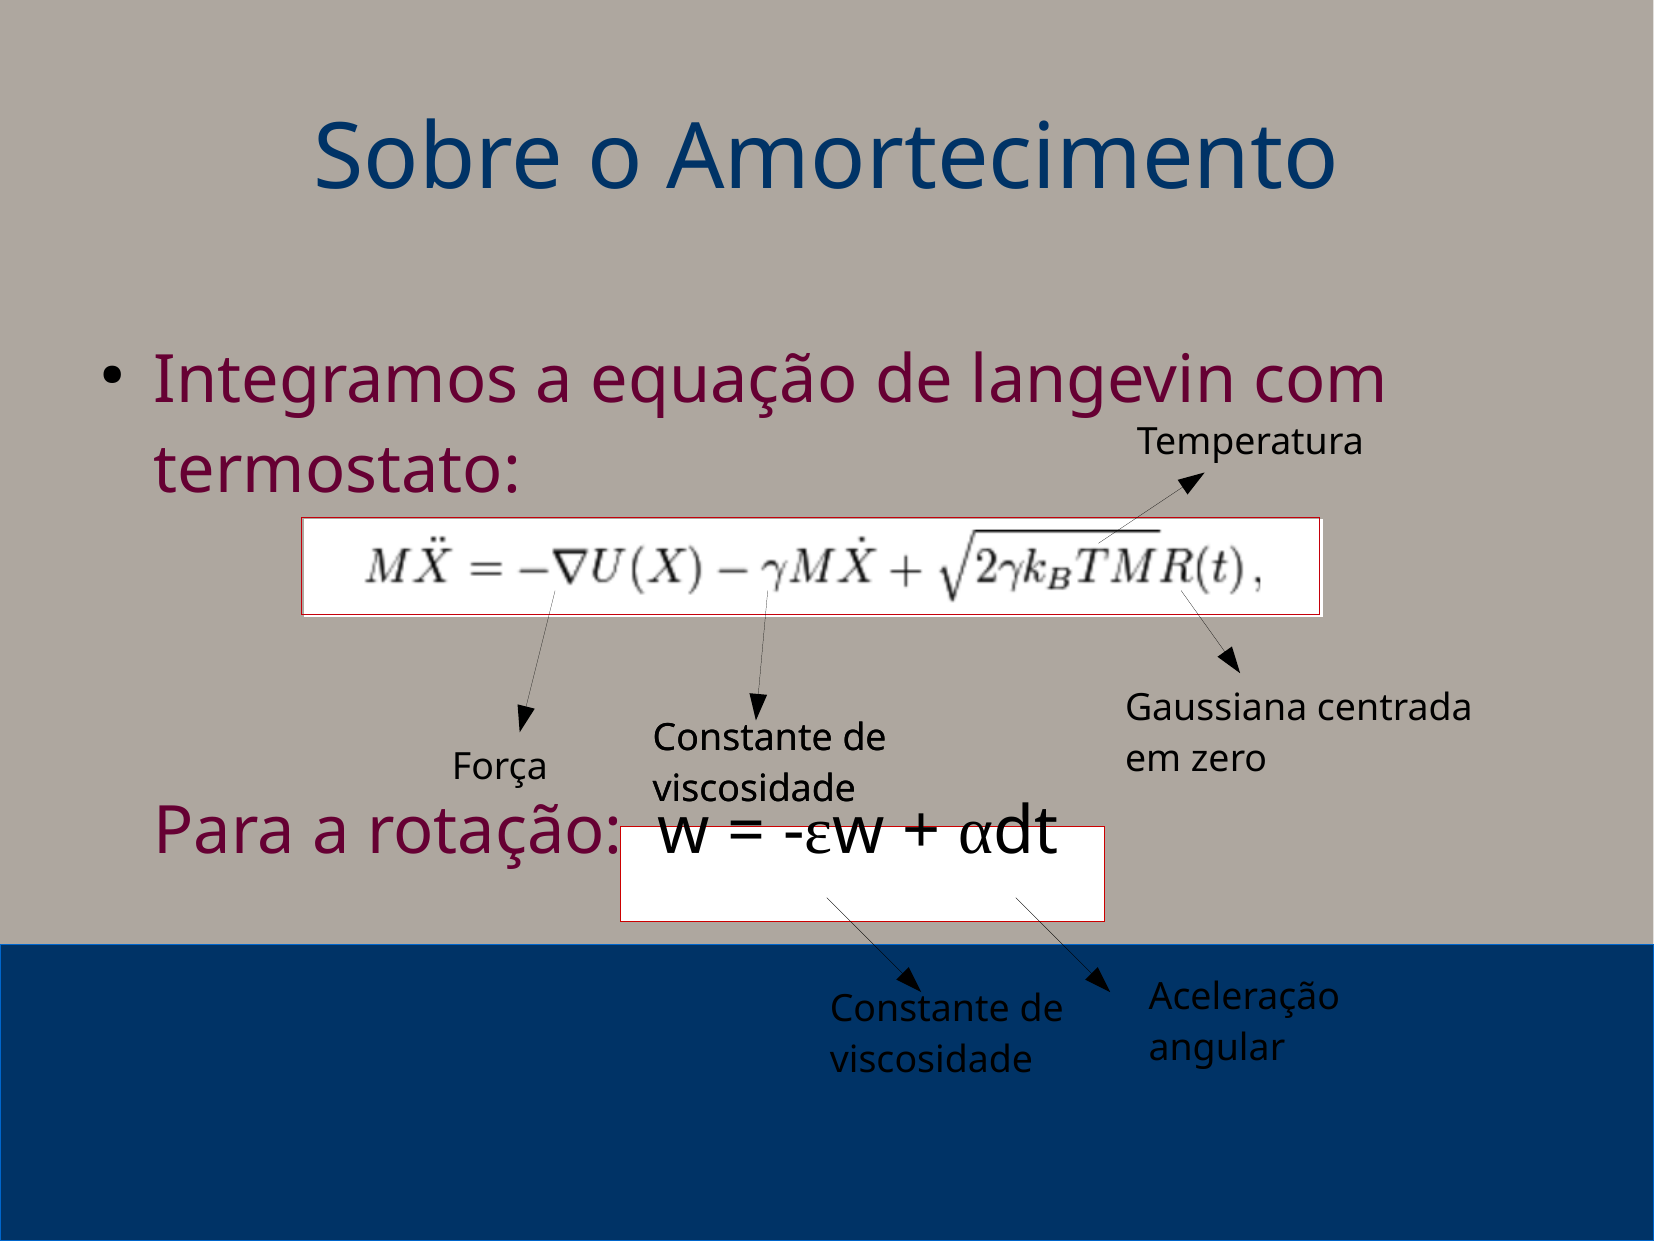

# Sobre o Amortecimento
Integramos a equação de langevin com termostato:
Para a rotação: w = -εw + αdt
Temperatura
Gaussiana centrada em zero
Constante de viscosidade
Constante de viscosidade
Força
Aceleração angular
Constante de viscosidade